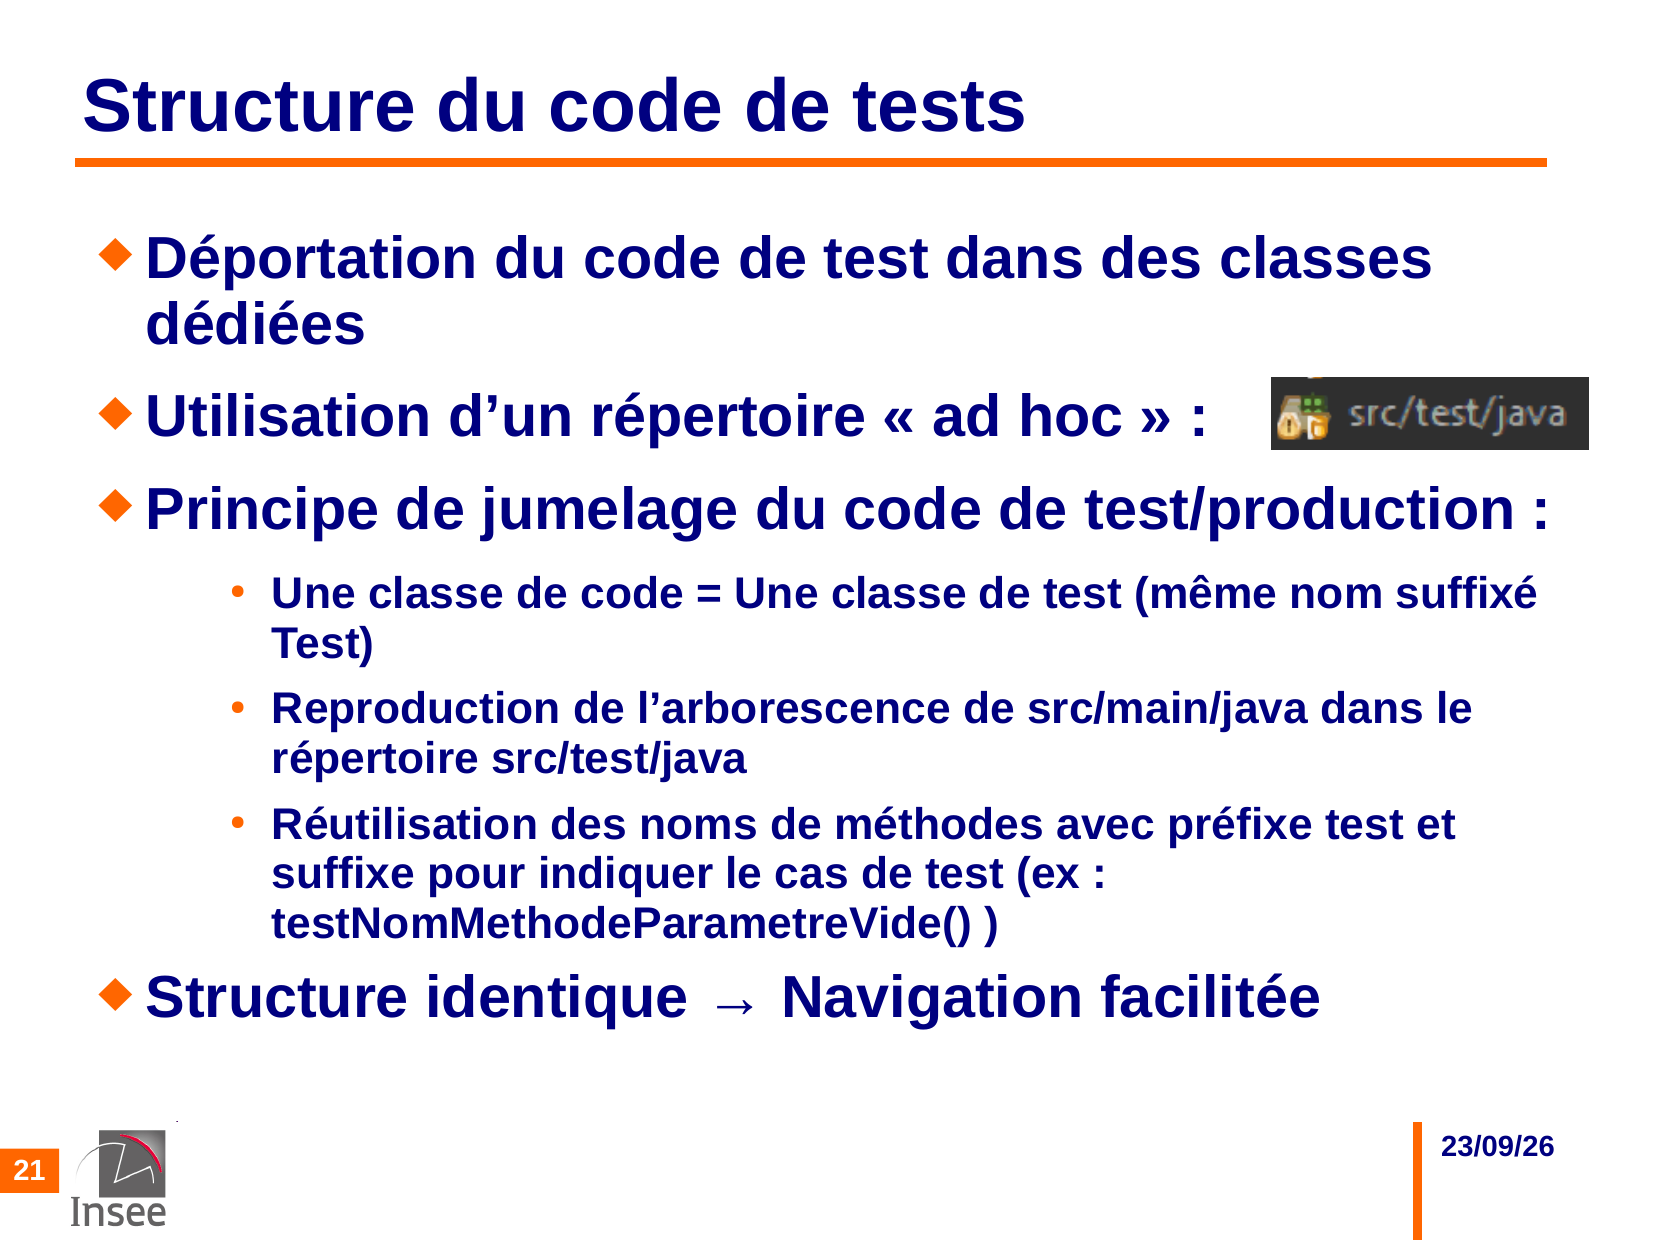

# Structure du code de tests
Déportation du code de test dans des classes dédiées
Utilisation d’un répertoire « ad hoc » :
Principe de jumelage du code de test/production :
Une classe de code = Une classe de test (même nom suffixé Test)
Reproduction de l’arborescence de src/main/java dans le répertoire src/test/java
Réutilisation des noms de méthodes avec préfixe test et suffixe pour indiquer le cas de test (ex : testNomMethodeParametreVide() )
Structure identique → Navigation facilitée
21